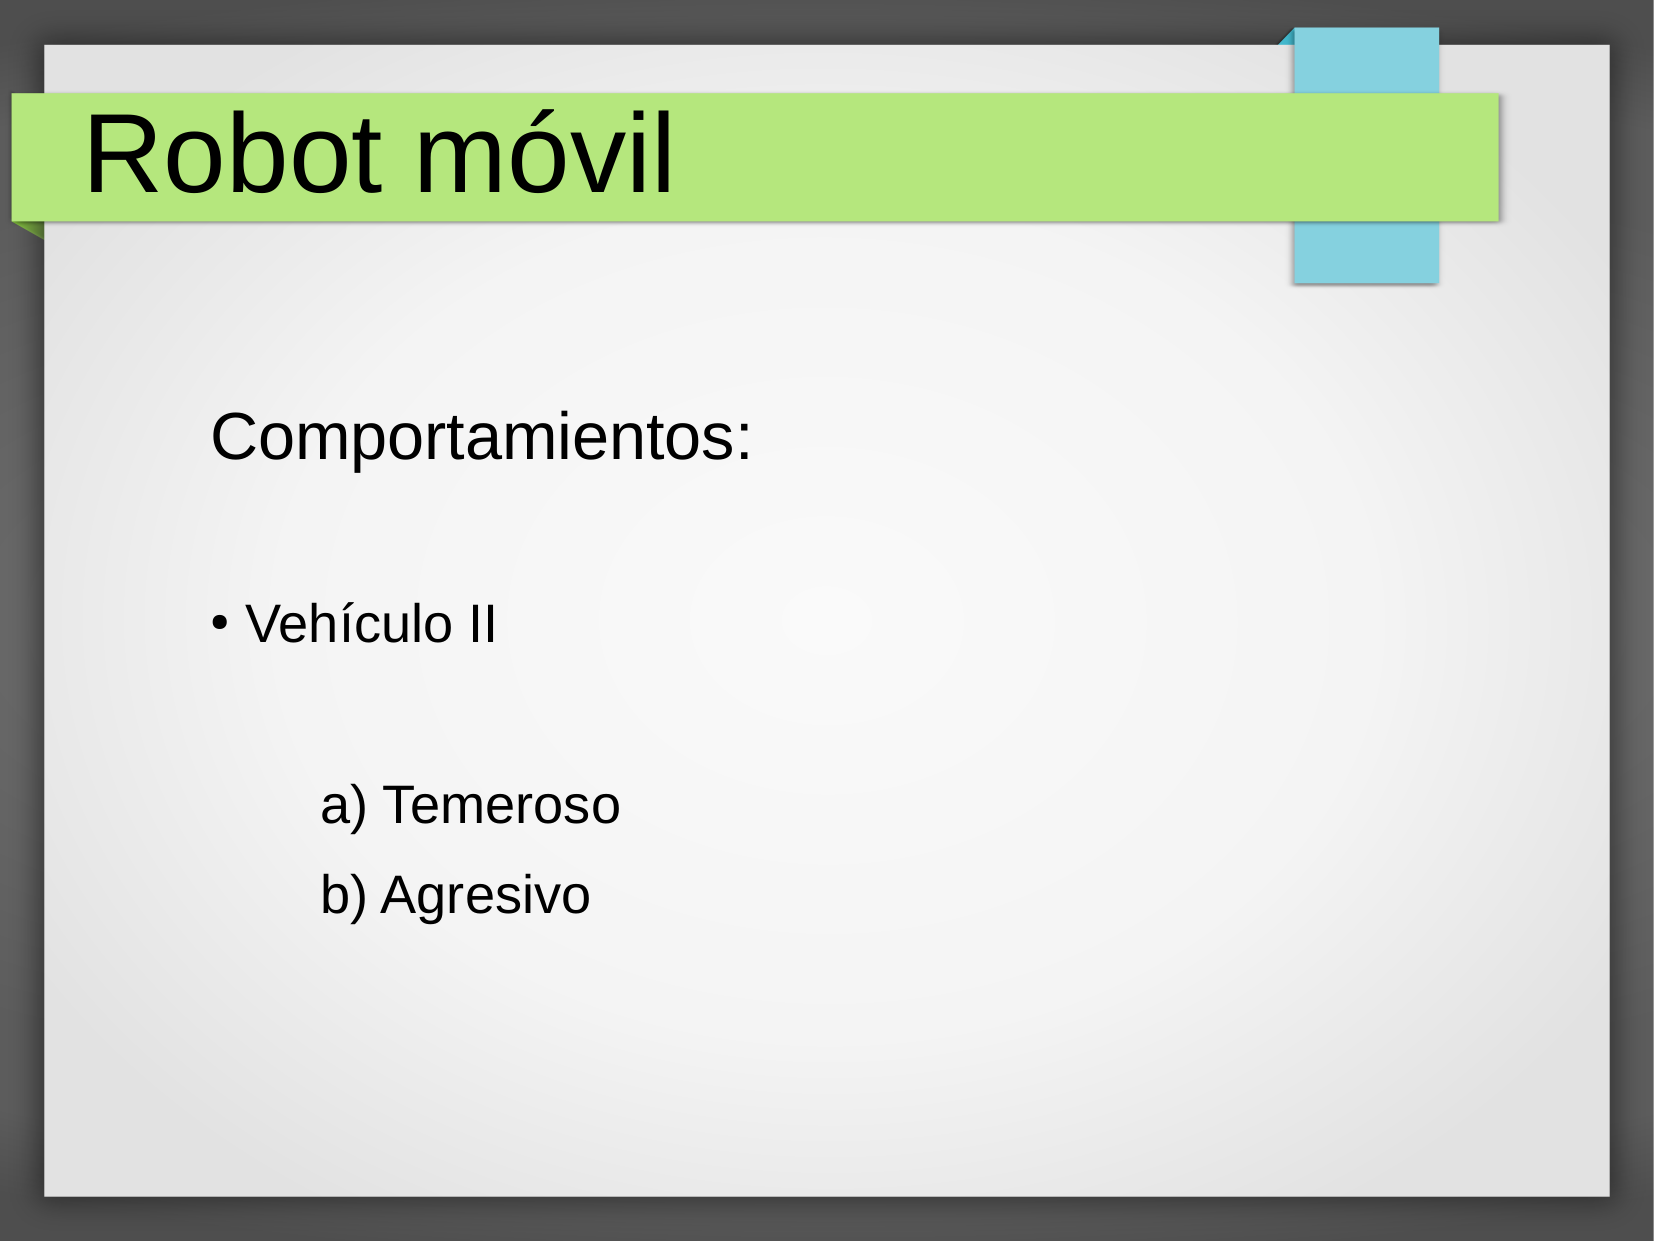

# Robot móvil
Comportamientos:
Vehículo II
	a) Temeroso
	b) Agresivo